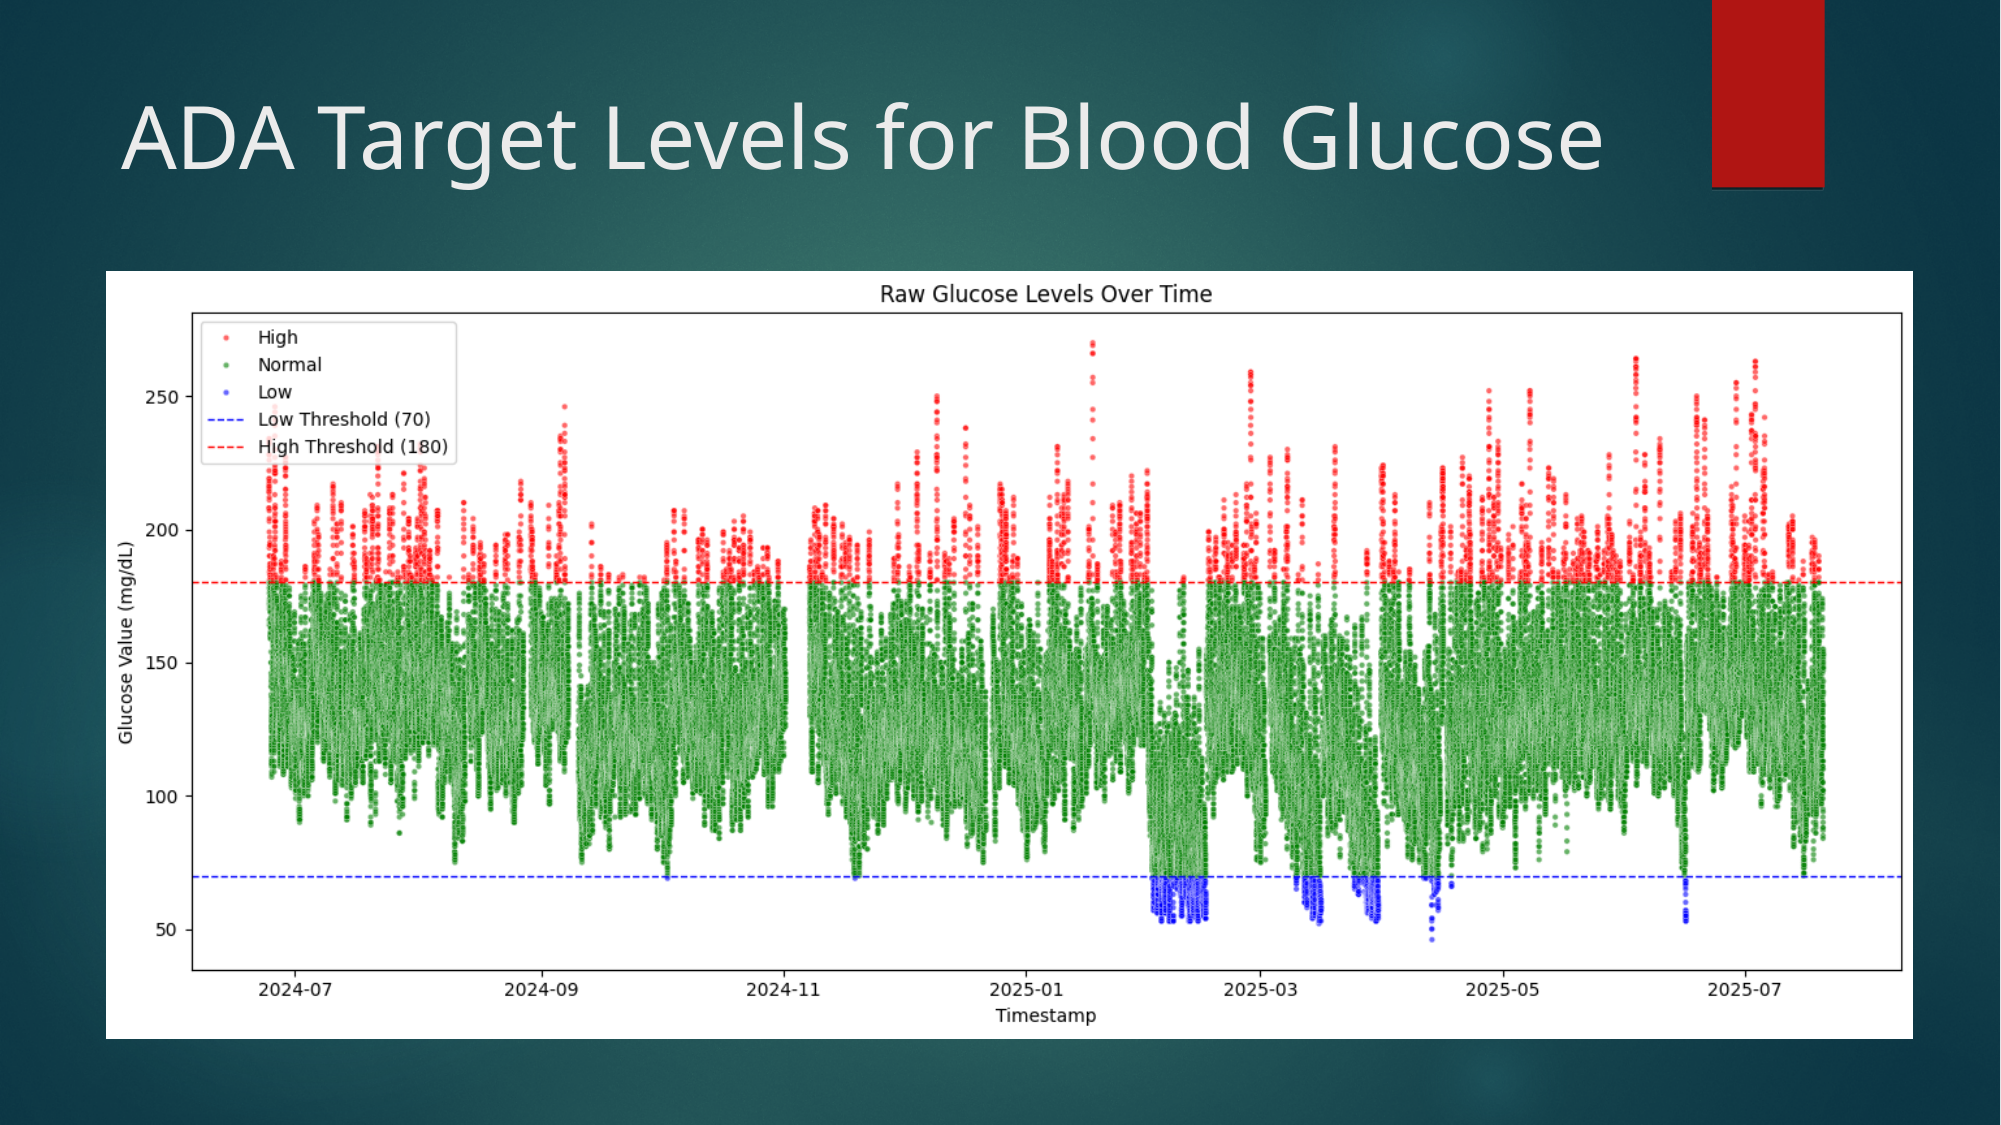

# ADA Target Levels for Blood Glucose